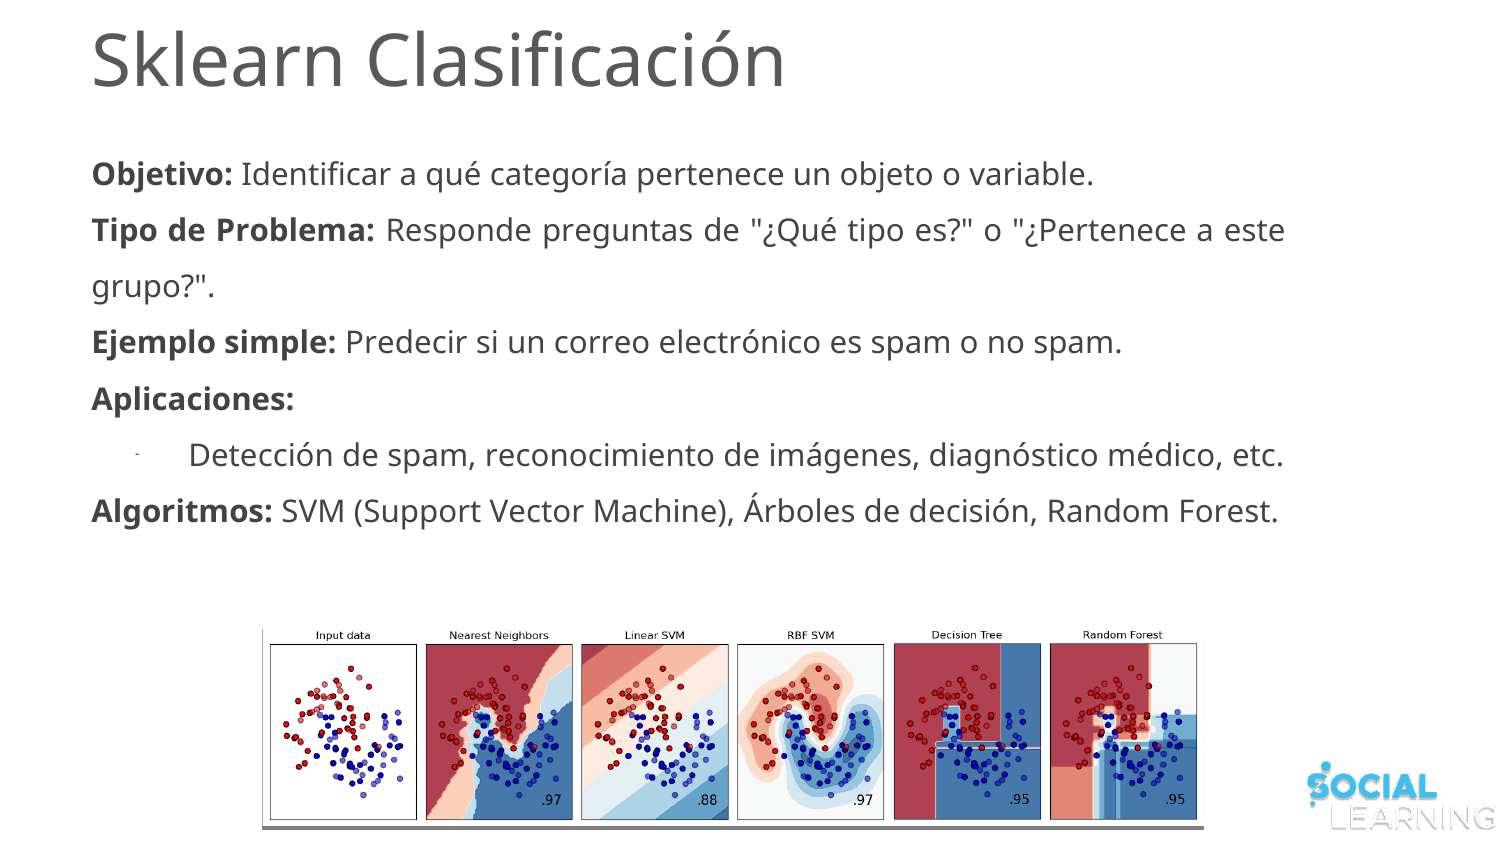

Sklearn Clasificación
Objetivo: Identificar a qué categoría pertenece un objeto o variable.
Tipo de Problema: Responde preguntas de "¿Qué tipo es?" o "¿Pertenece a este grupo?".
Ejemplo simple: Predecir si un correo electrónico es spam o no spam.
Aplicaciones:
Detección de spam, reconocimiento de imágenes, diagnóstico médico, etc.
Algoritmos: SVM (Support Vector Machine), Árboles de decisión, Random Forest.